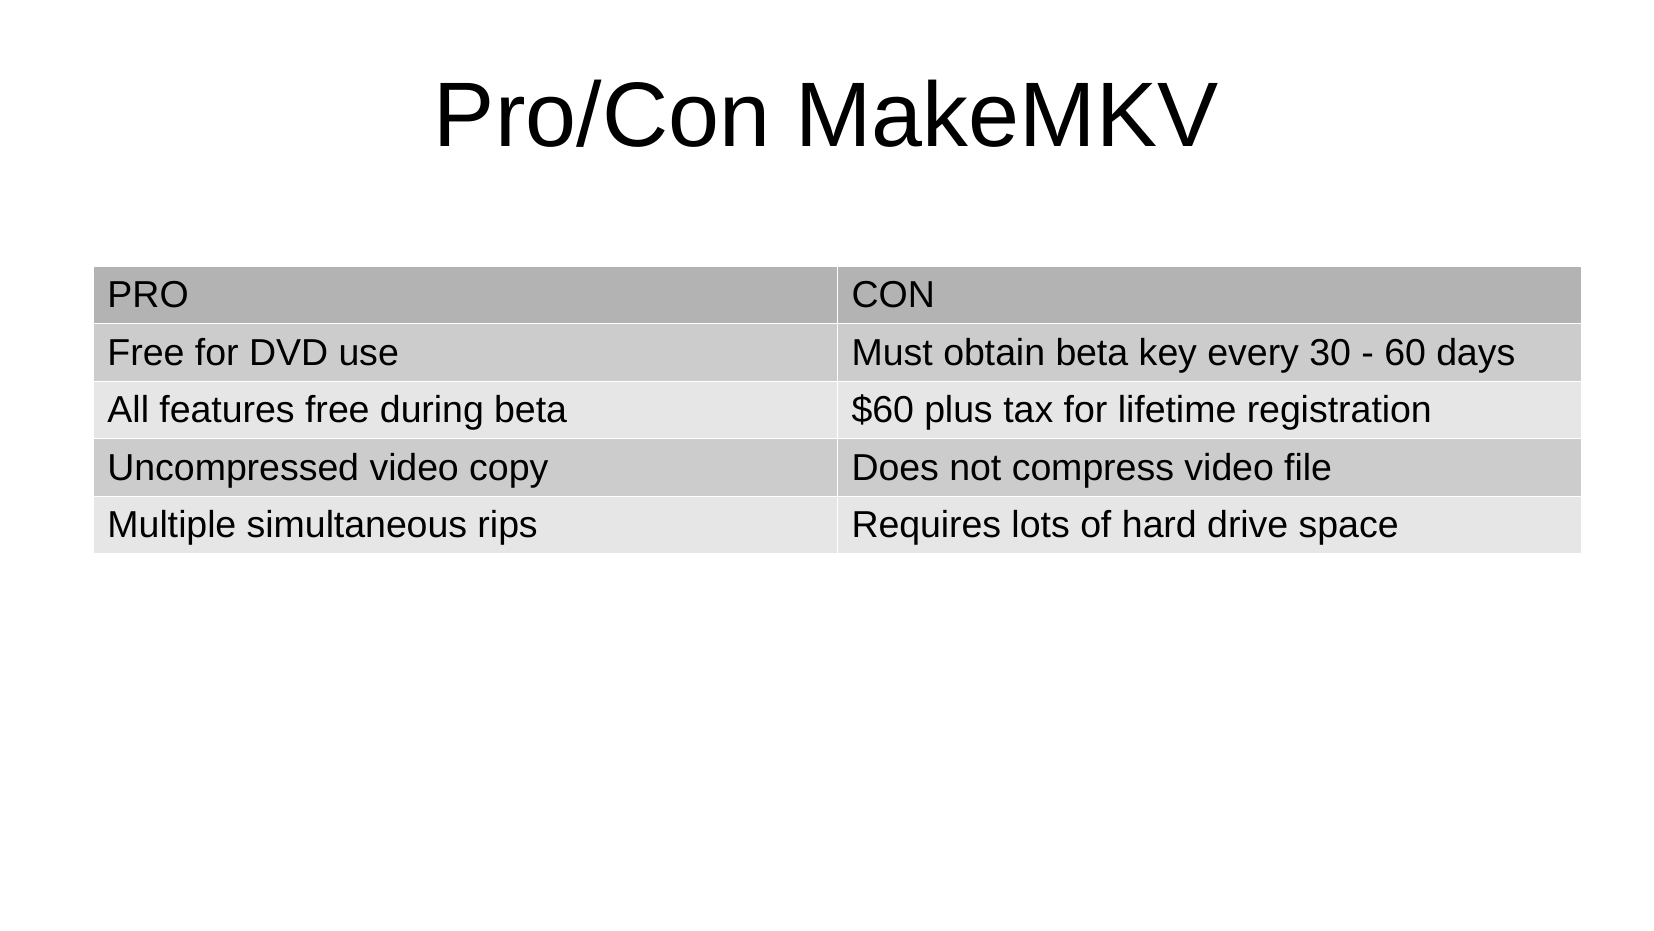

# Pro/Con MakeMKV
| PRO | CON |
| --- | --- |
| Free for DVD use | Must obtain beta key every 30 - 60 days |
| All features free during beta | $60 plus tax for lifetime registration |
| Uncompressed video copy | Does not compress video file |
| Multiple simultaneous rips | Requires lots of hard drive space |